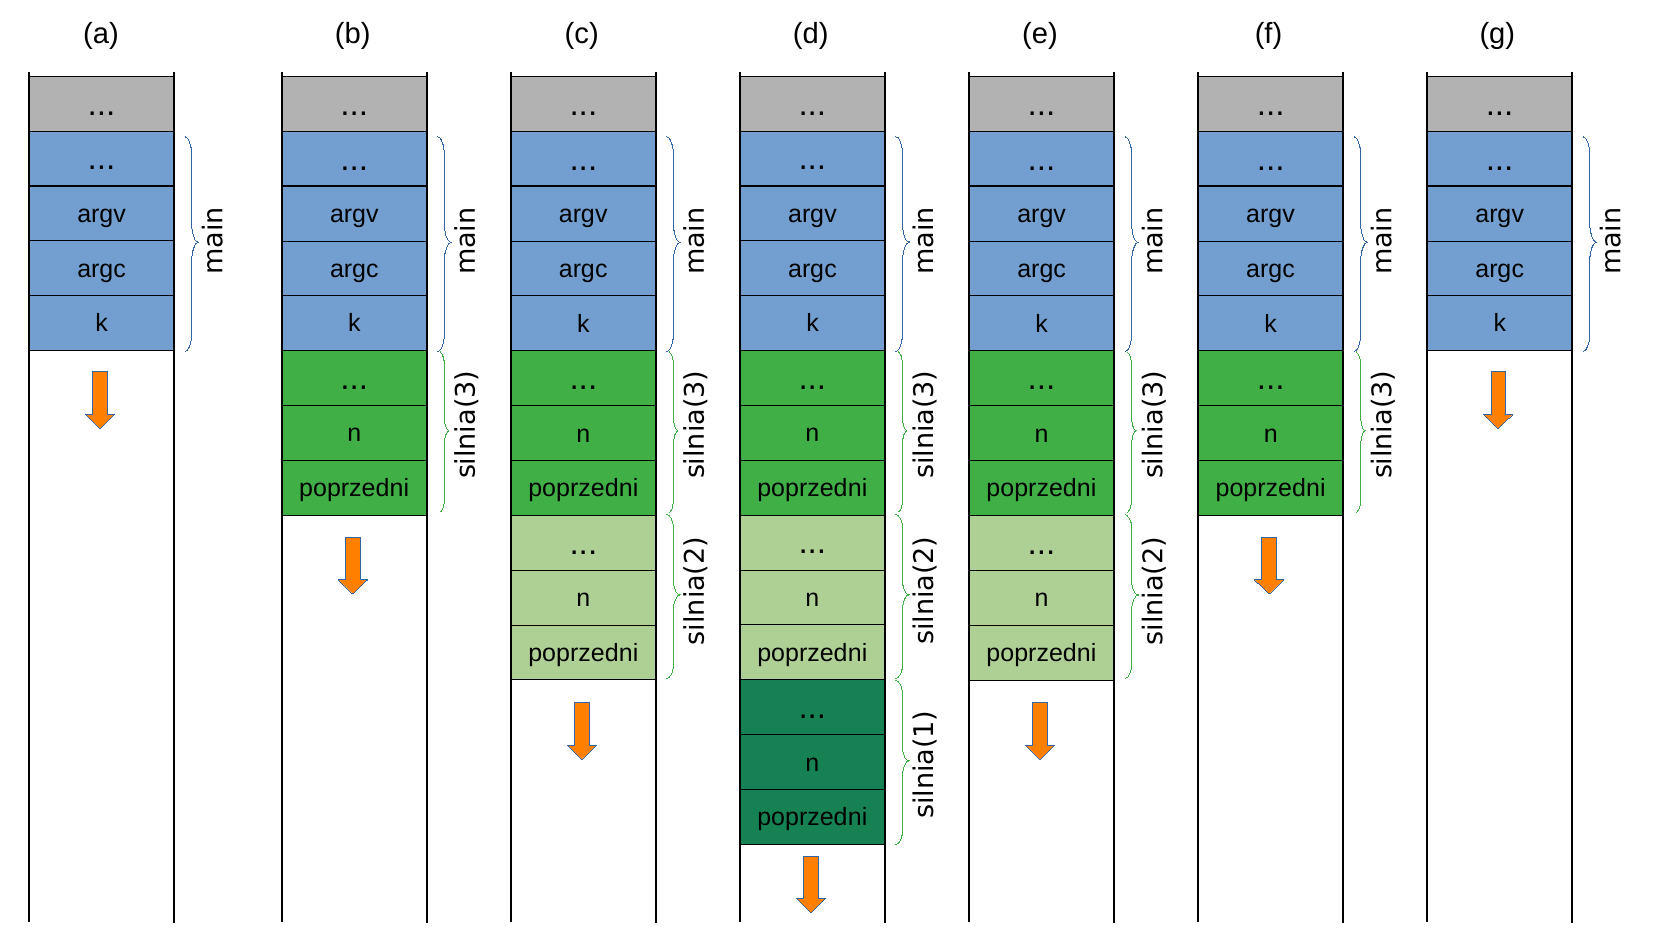

(a)
(b)
(c)
(d)
(e)
(f)
(g)
...
...
argv
main
argc
k
...
silnia(3)
n
poprzedni
...
silnia(2)
n
poprzedni
...
silnia(1)
n
poprzedni
...
...
argv
main
argc
k
...
...
argv
main
argc
k
...
silnia(3)
n
poprzedni
...
...
argv
main
argc
k
...
...
argv
main
argc
k
...
silnia(3)
n
poprzedni
...
silnia(2)
n
poprzedni
...
...
argv
main
argc
k
...
silnia(3)
n
poprzedni
...
...
argv
main
argc
k
...
silnia(3)
n
poprzedni
...
silnia(2)
n
poprzedni